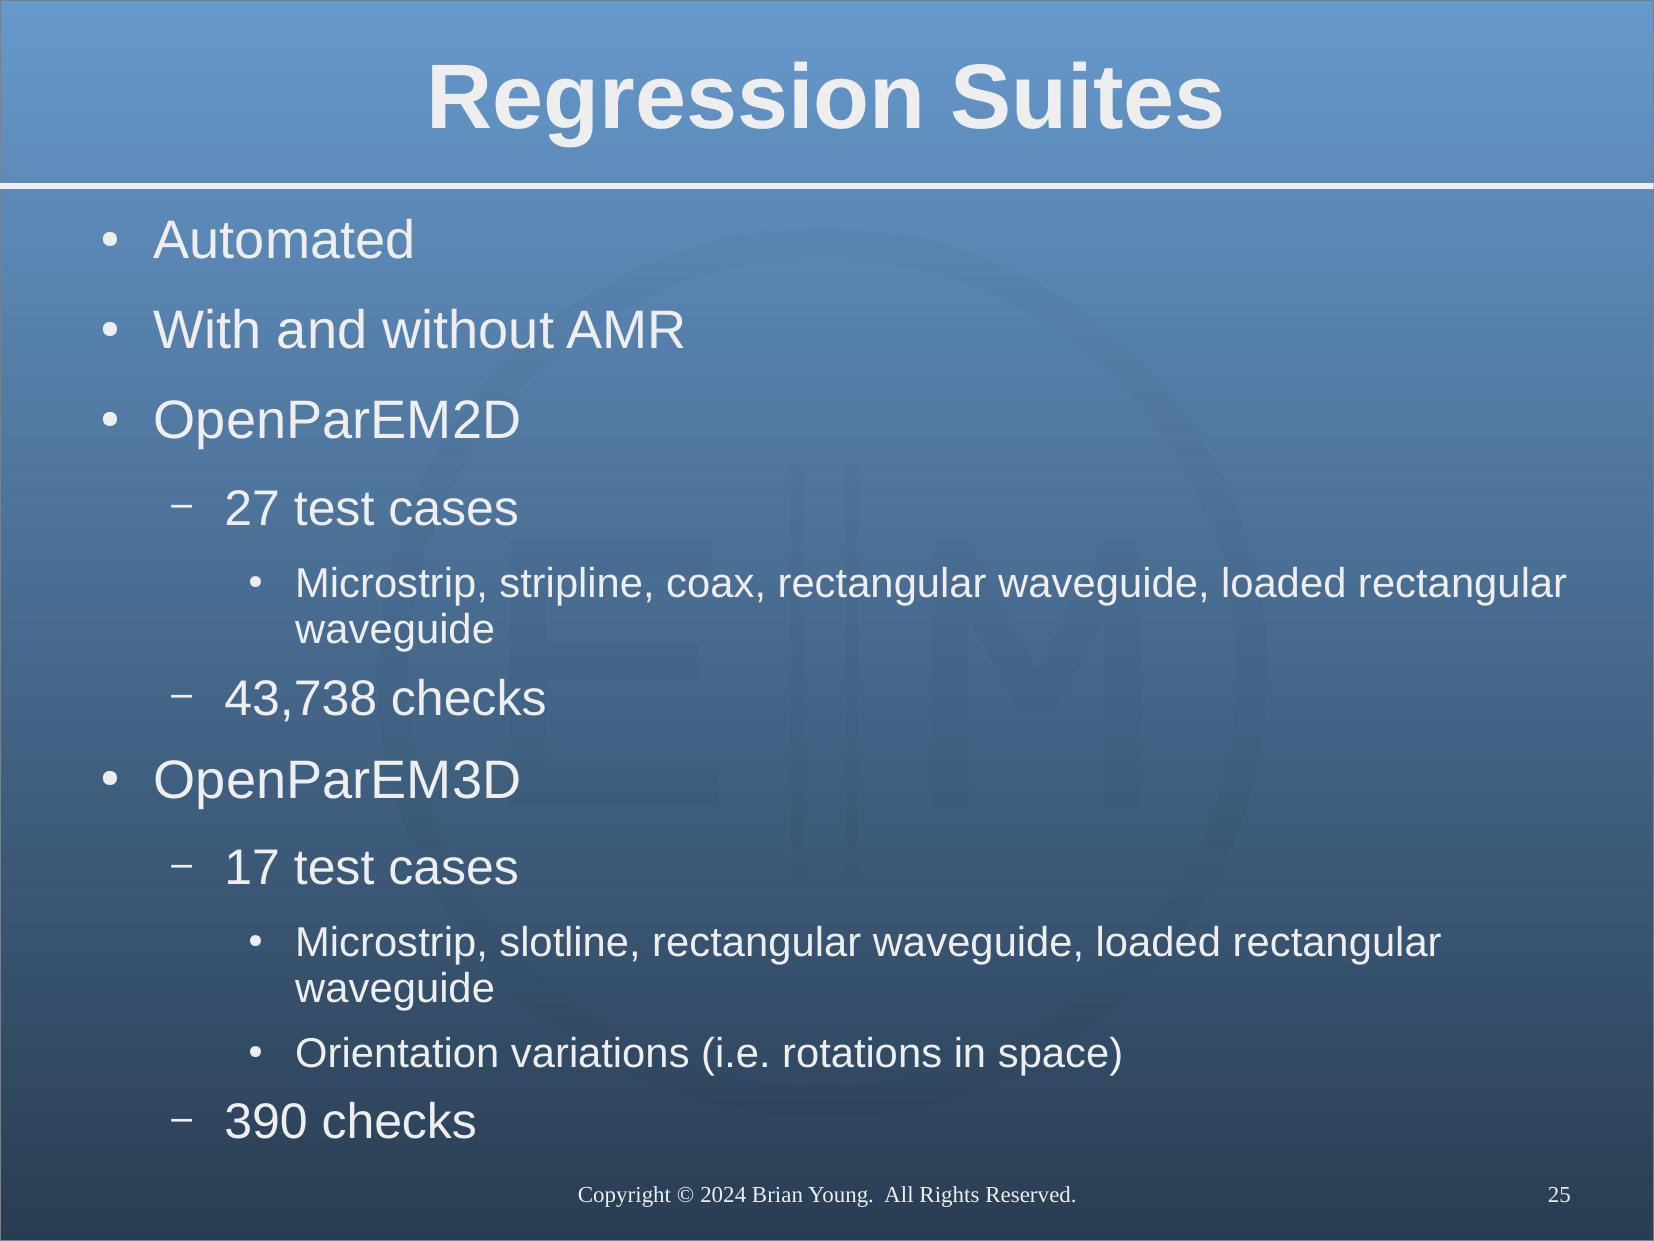

# Regression Suites
Automated
With and without AMR
OpenParEM2D
27 test cases
Microstrip, stripline, coax, rectangular waveguide, loaded rectangular waveguide
43,738 checks
OpenParEM3D
17 test cases
Microstrip, slotline, rectangular waveguide, loaded rectangular waveguide
Orientation variations (i.e. rotations in space)
390 checks
25